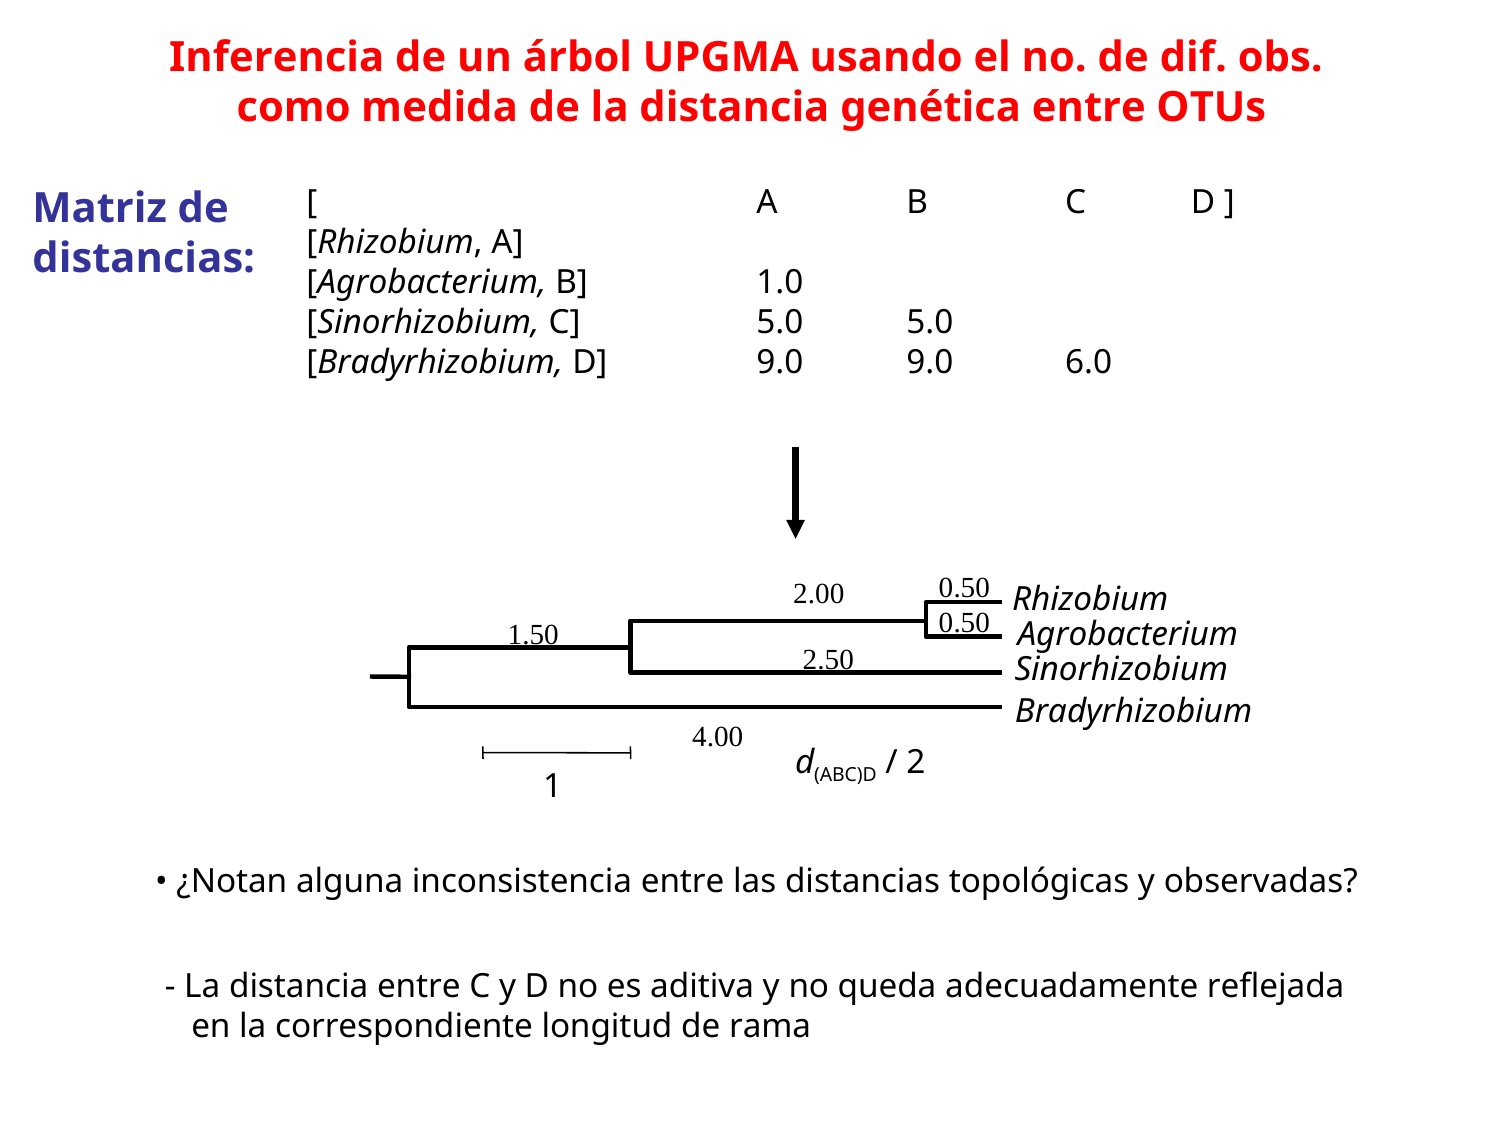

Inferencia de un árbol UPGMA usando el no. de dif. obs.
como medida de la distancia genética entre OTUs
[			A 	B 	 C D ]
[Rhizobium, A]
[Agrobacterium, B] 	1.0
[Sinorhizobium, C] 	5.0 	5.0
[Bradyrhizobium, D] 	9.0 	9.0	 6.0
Matriz de
distancias:
0.50
2.00
 Rhizobium
0.50
 Agrobacterium
1.50
2.50
 Sinorhizobium
 Bradyrhizobium
4.00
d(ABC)D / 2
1
 ¿Notan alguna inconsistencia entre las distancias topológicas y observadas?
- La distancia entre C y D no es aditiva y no queda adecuadamente reflejada
 en la correspondiente longitud de rama